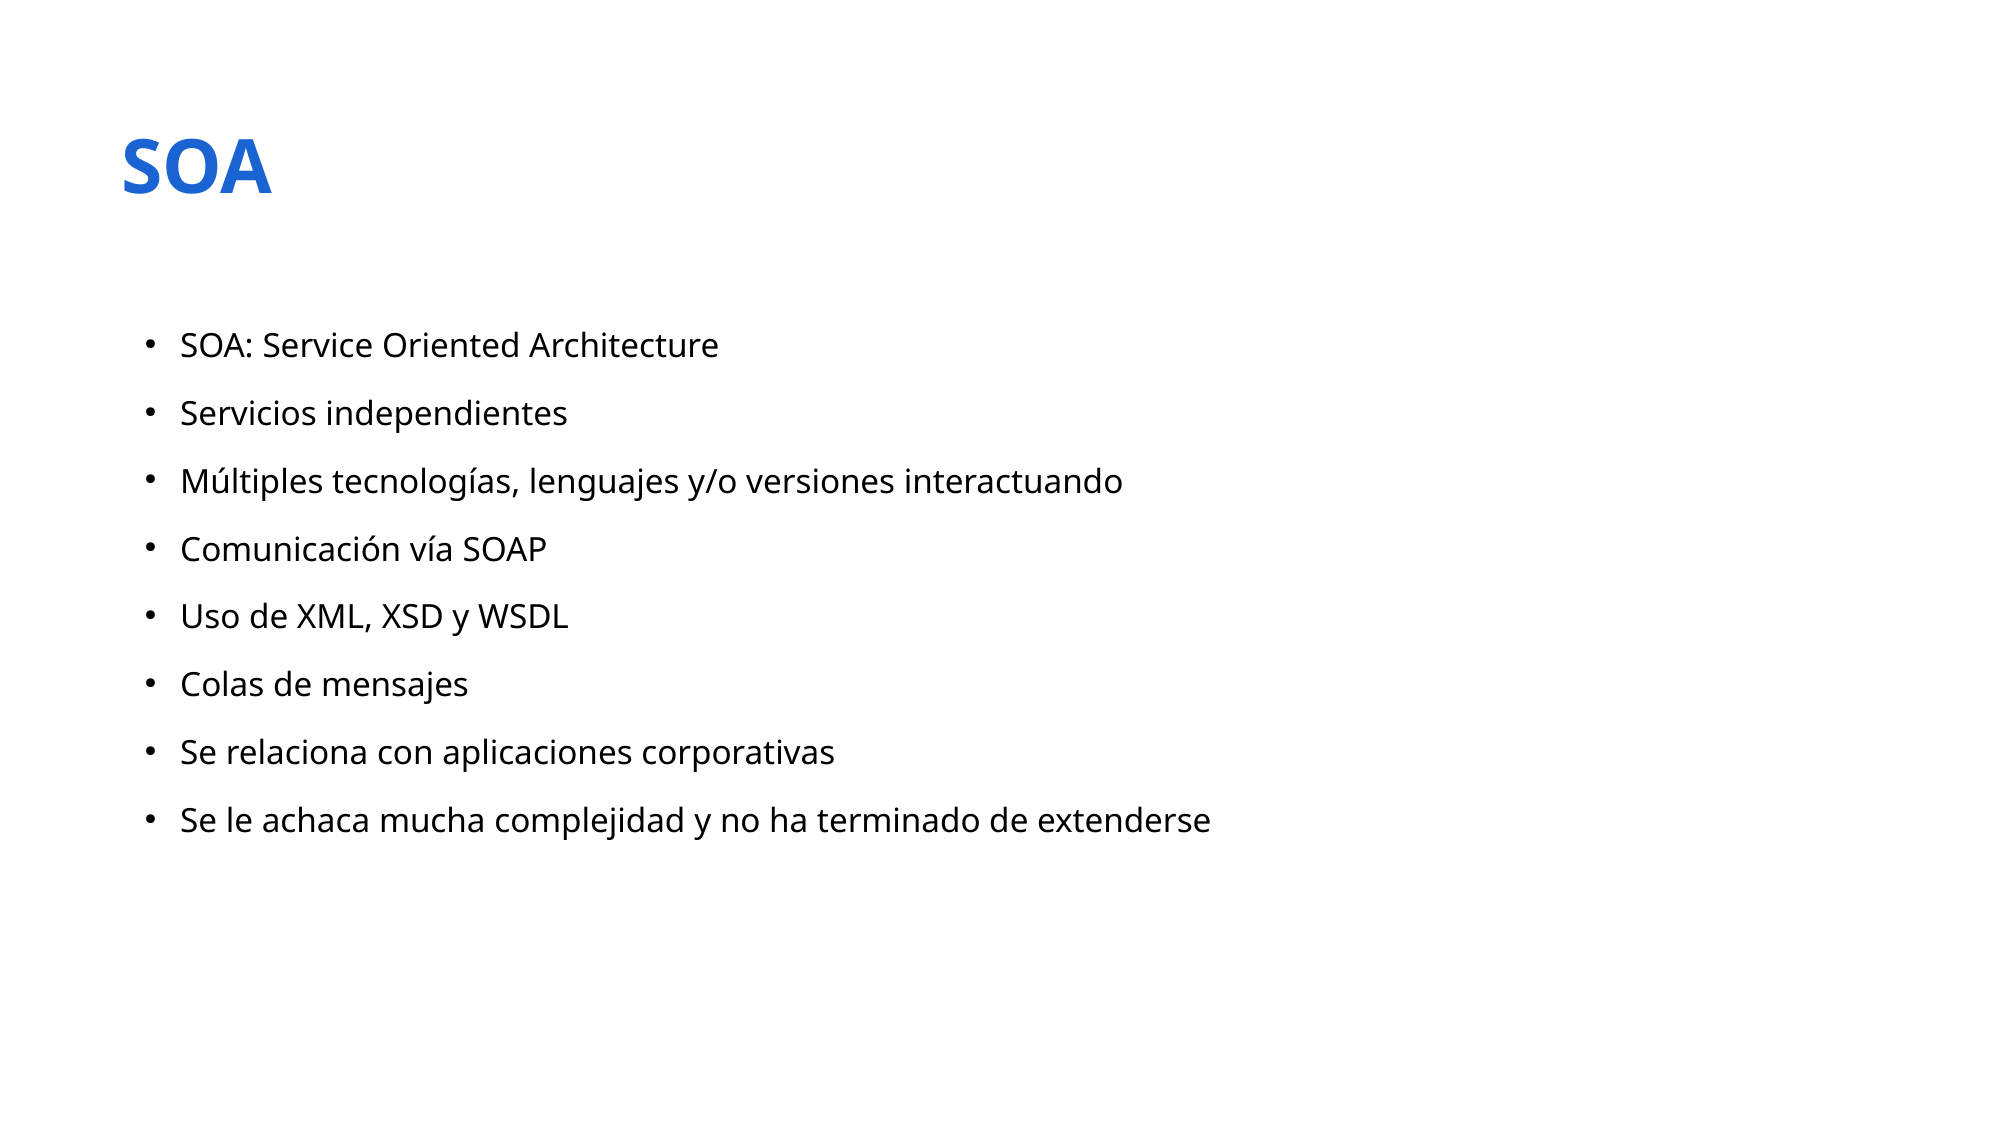

SOA
SOA: Service Oriented Architecture
Servicios independientes
Múltiples tecnologías, lenguajes y/o versiones interactuando
Comunicación vía SOAP
Uso de XML, XSD y WSDL
Colas de mensajes
Se relaciona con aplicaciones corporativas
Se le achaca mucha complejidad y no ha terminado de extenderse